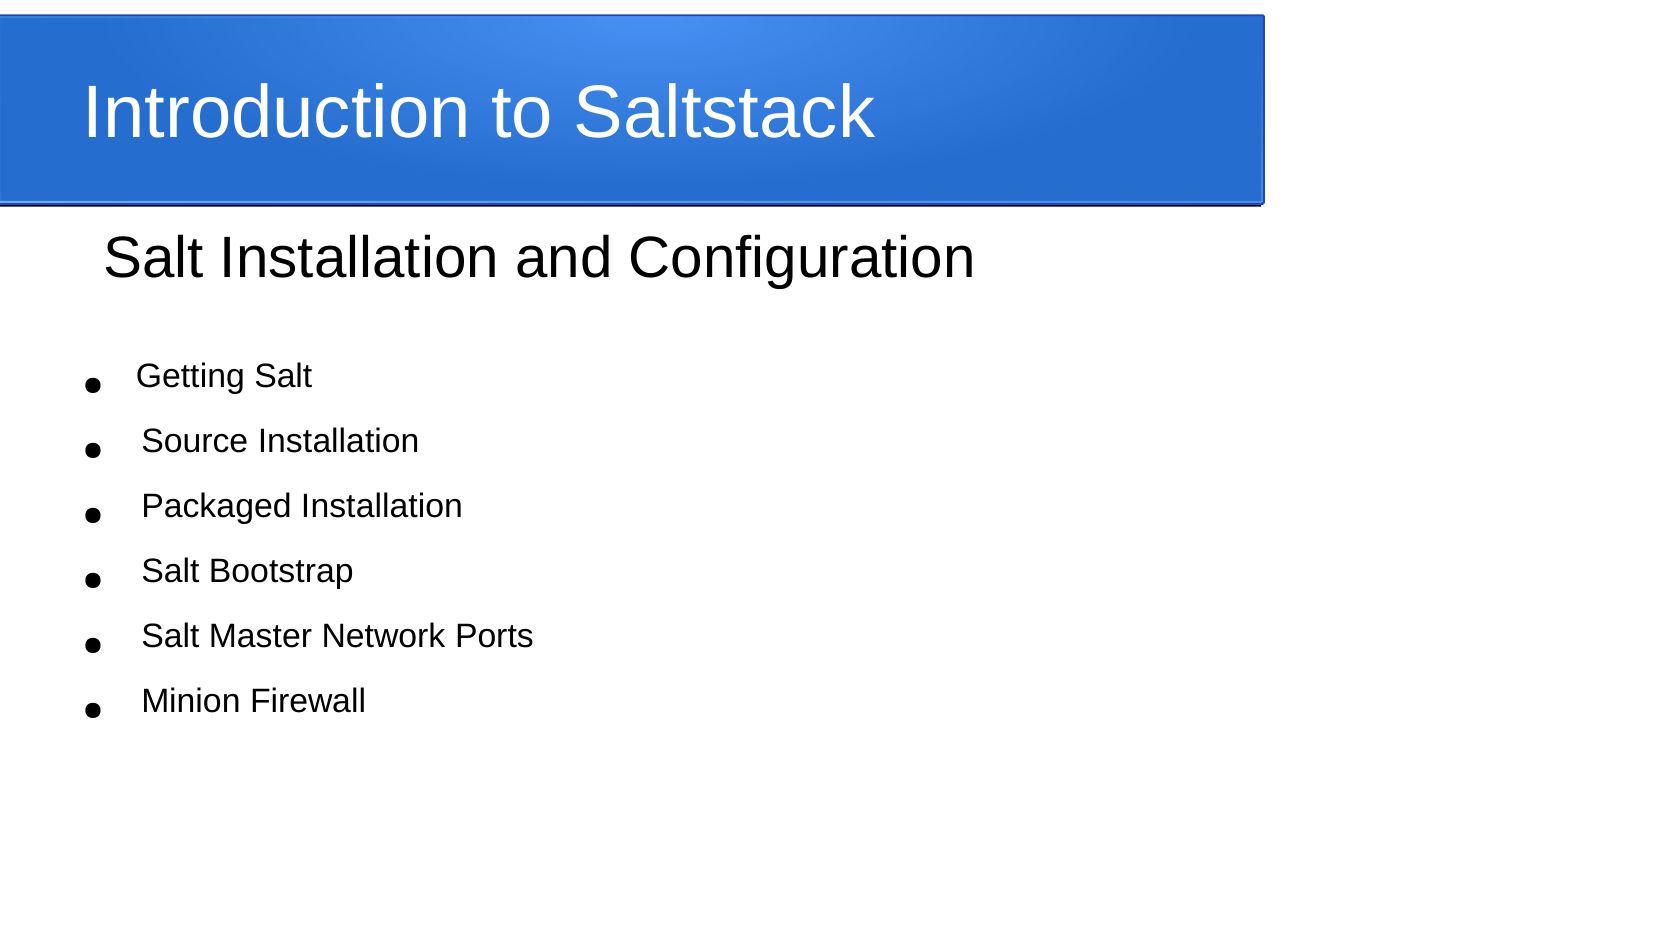

# Introduction to Saltstack
Salt Installation and Configuration
 Getting Salt
 Source Installation
 Packaged Installation
 Salt Bootstrap
 Salt Master Network Ports
 Minion Firewall